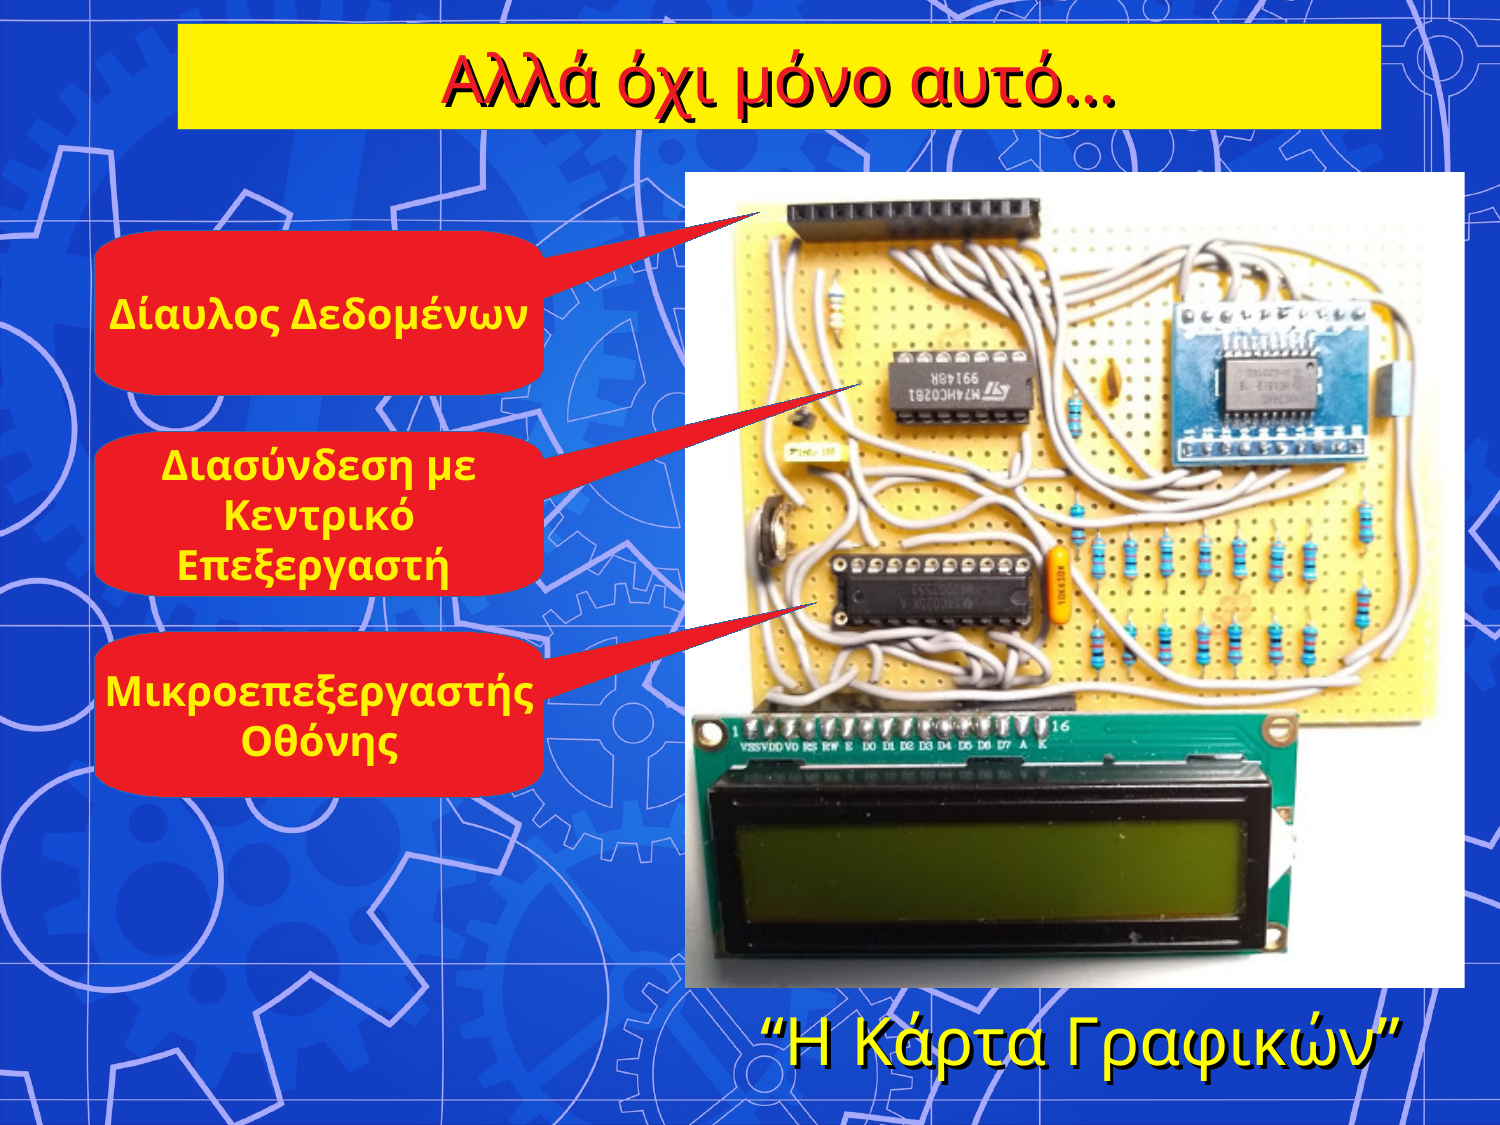

Αλλά όχι μόνο αυτό...
Δίαυλος Δεδομένων
Διασύνδεση με
Κεντρικό
Επεξεργαστή
Μικροεπεξεργαστής
Οθόνης
“Η Κάρτα Γραφικών”